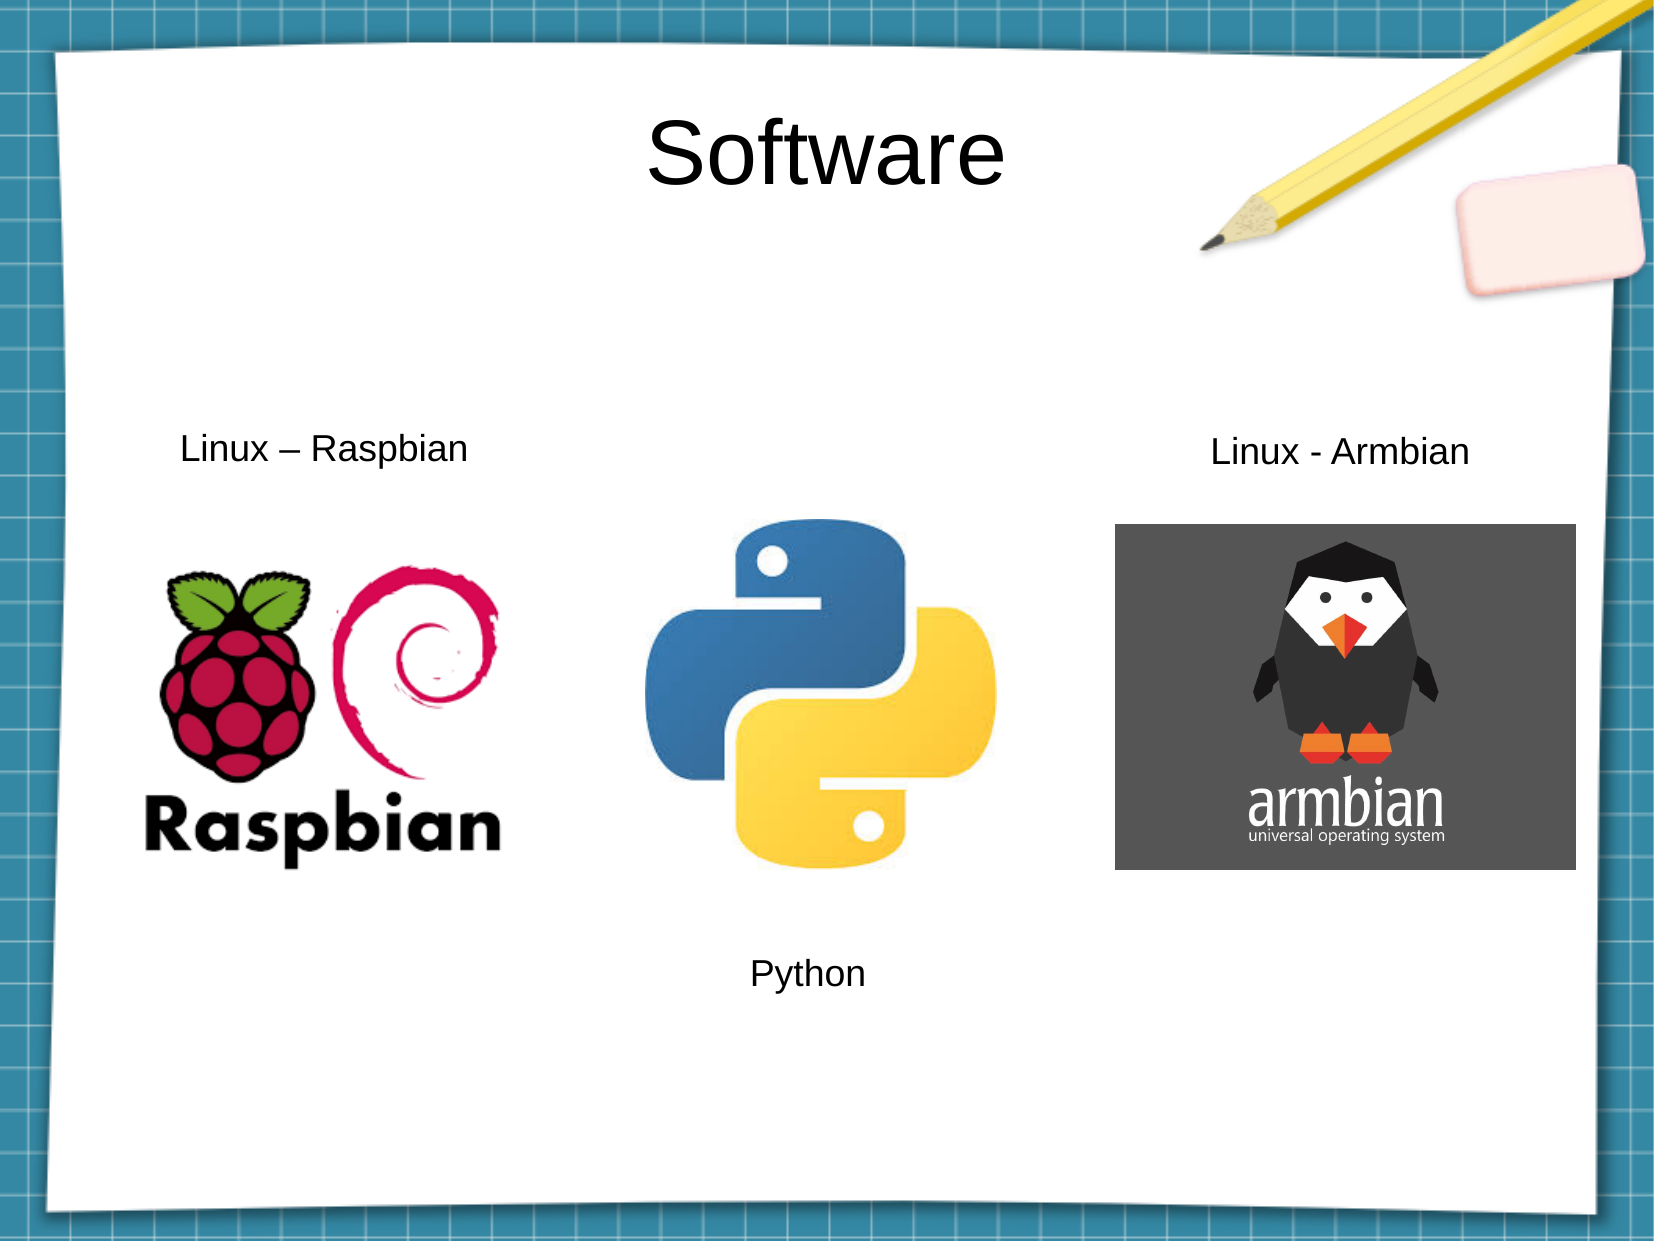

# Software
Linux – Raspbian
Linux - Armbian
Python